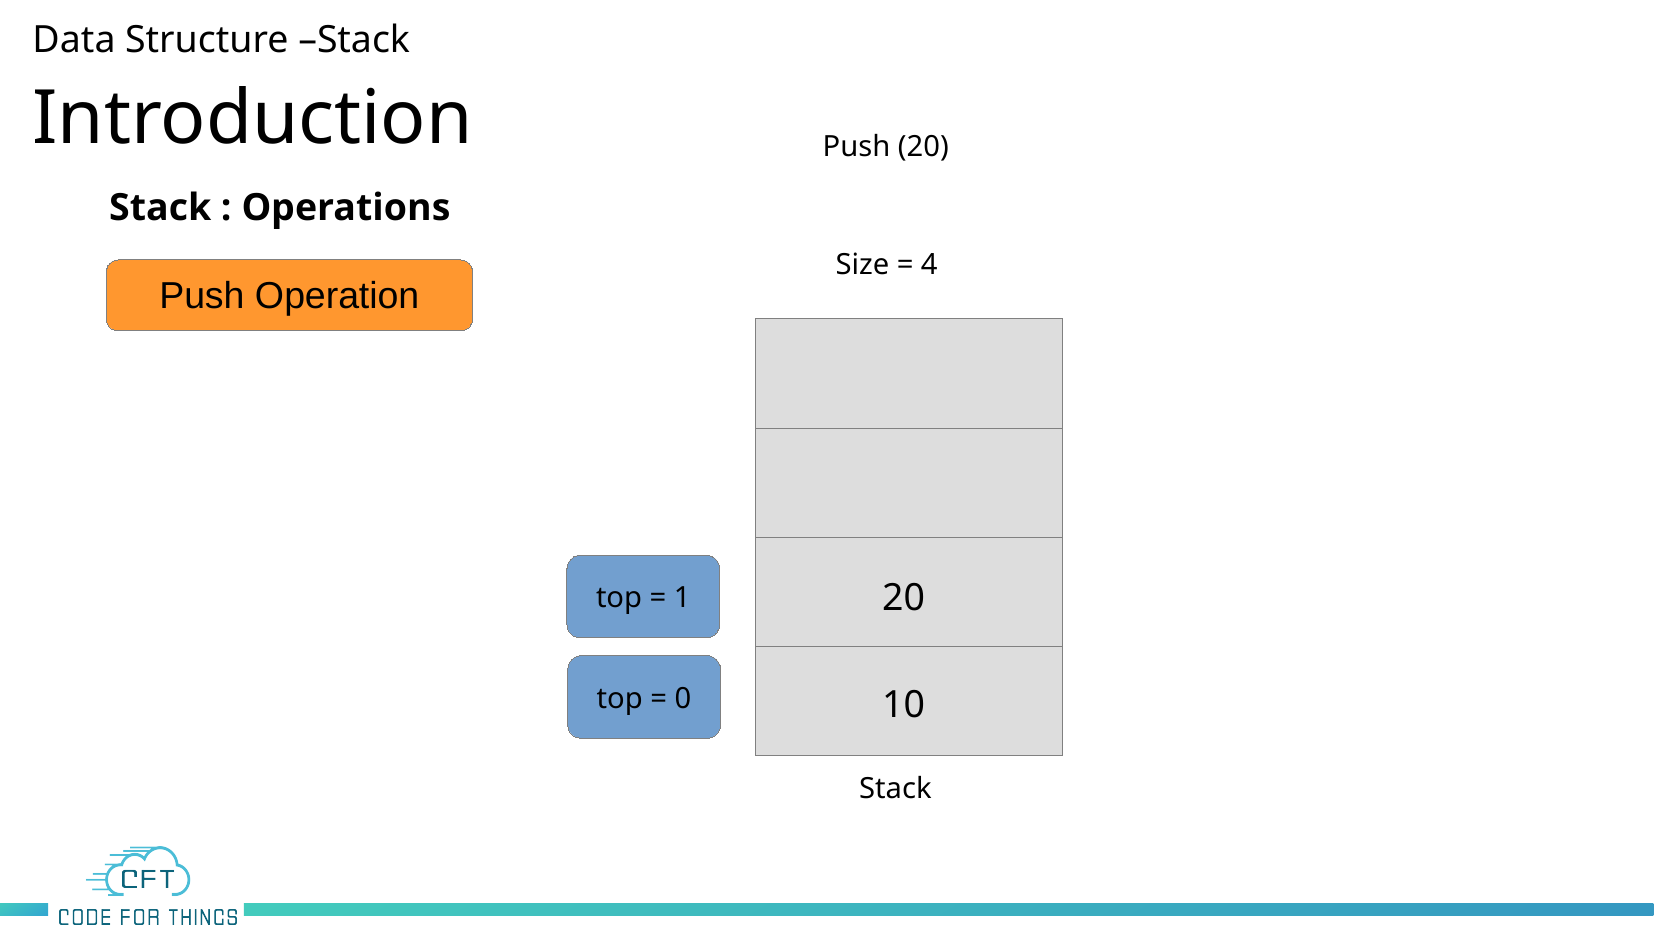

# Data Structure –Stack Introduction
 Push (20)
Stack : Operations
Size = 4
Push Operation
top = 1
20
top = 0
10
Stack